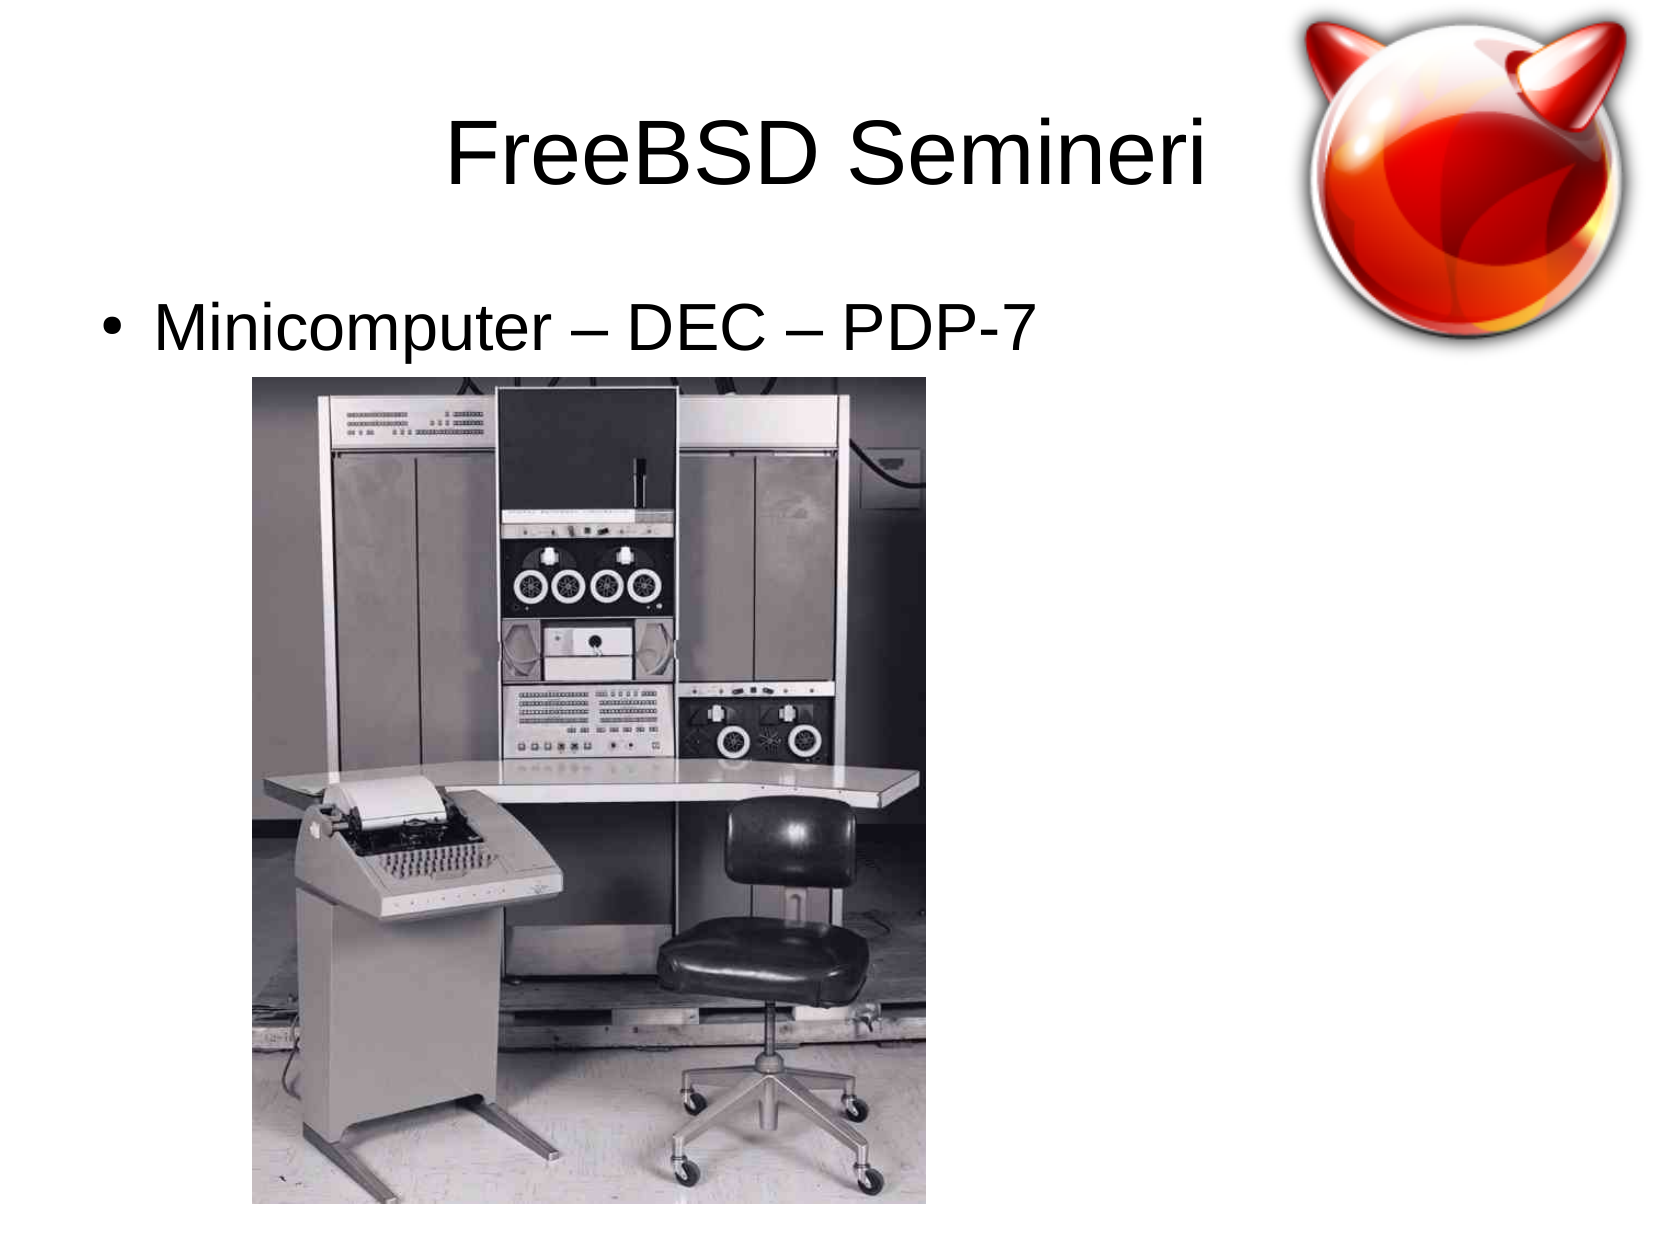

# FreeBSD Semineri
Minicomputer – DEC – PDP-7